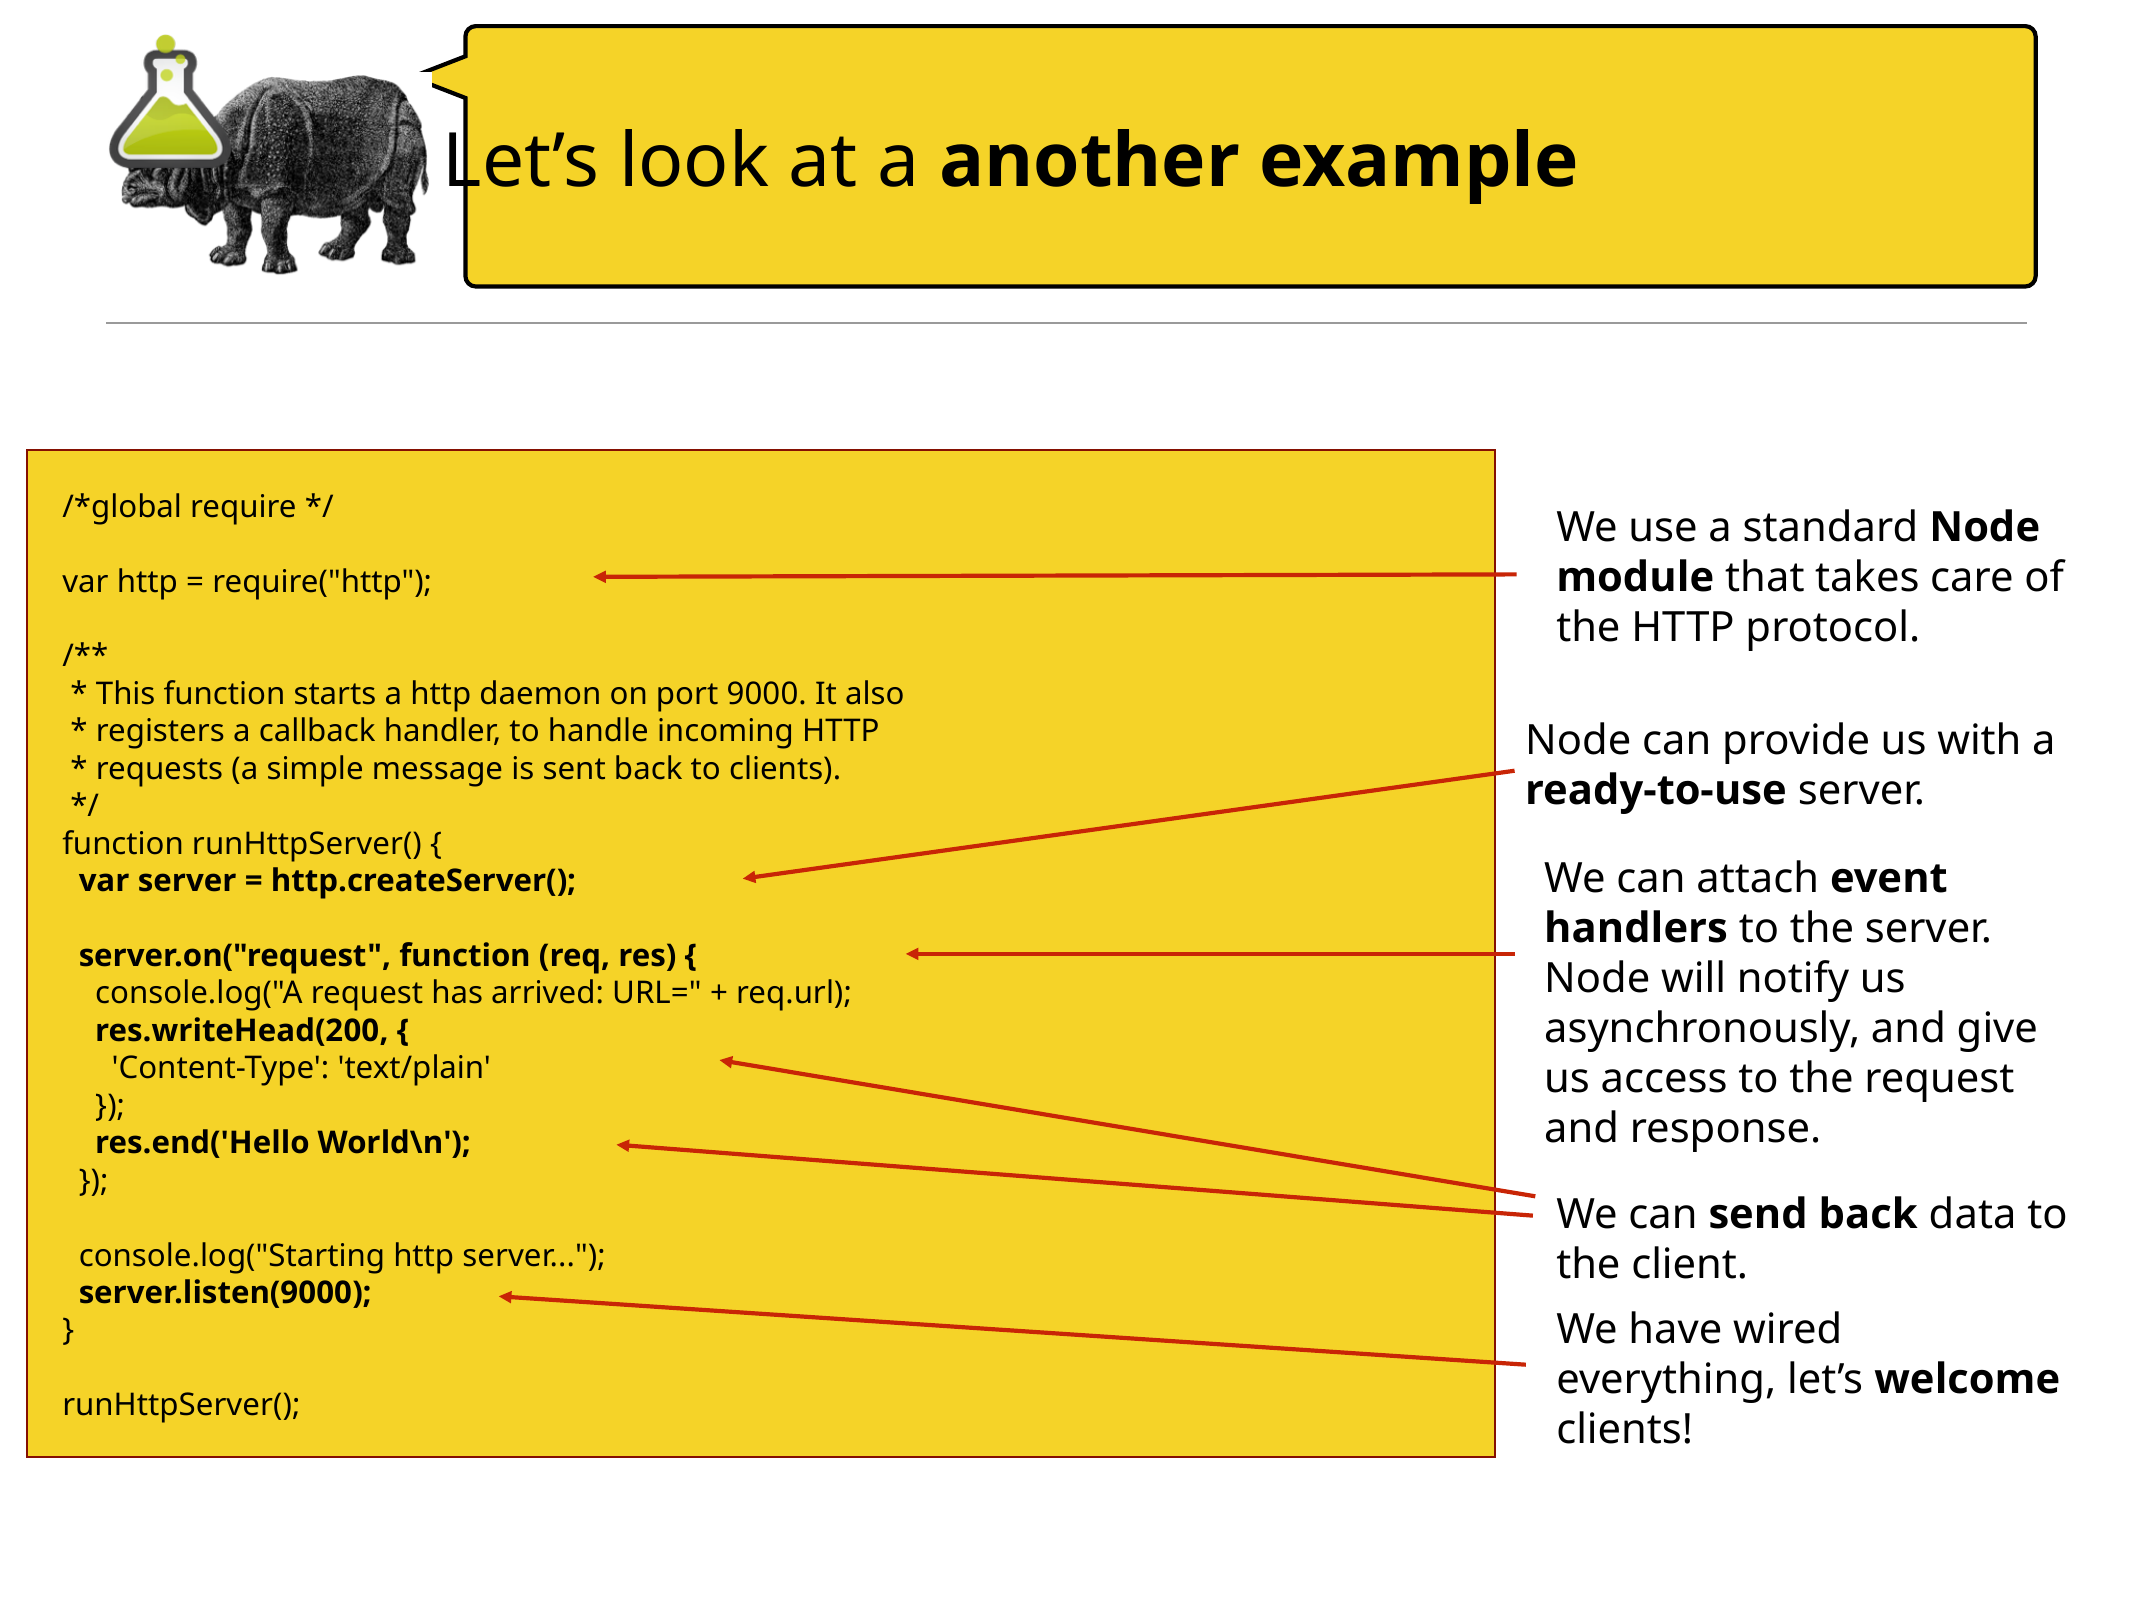

Let’s look at a another example
/*global require */
var http = require("http");
/**
 * This function starts a http daemon on port 9000. It also
 * registers a callback handler, to handle incoming HTTP
 * requests (a simple message is sent back to clients).
 */
function runHttpServer() {
 var server = http.createServer();
 server.on("request", function (req, res) {
 console.log("A request has arrived: URL=" + req.url);
 res.writeHead(200, {
 'Content-Type': 'text/plain'
 });
 res.end('Hello World\n');
 });
 console.log("Starting http server...");
 server.listen(9000);
}
runHttpServer();
We use a standard Node module that takes care of the HTTP protocol.
Node can provide us with a ready-to-use server.
We can attach event handlers to the server. Node will notify us asynchronously, and give us access to the request and response.
We can send back data to the client.
We have wired everything, let’s welcome clients!